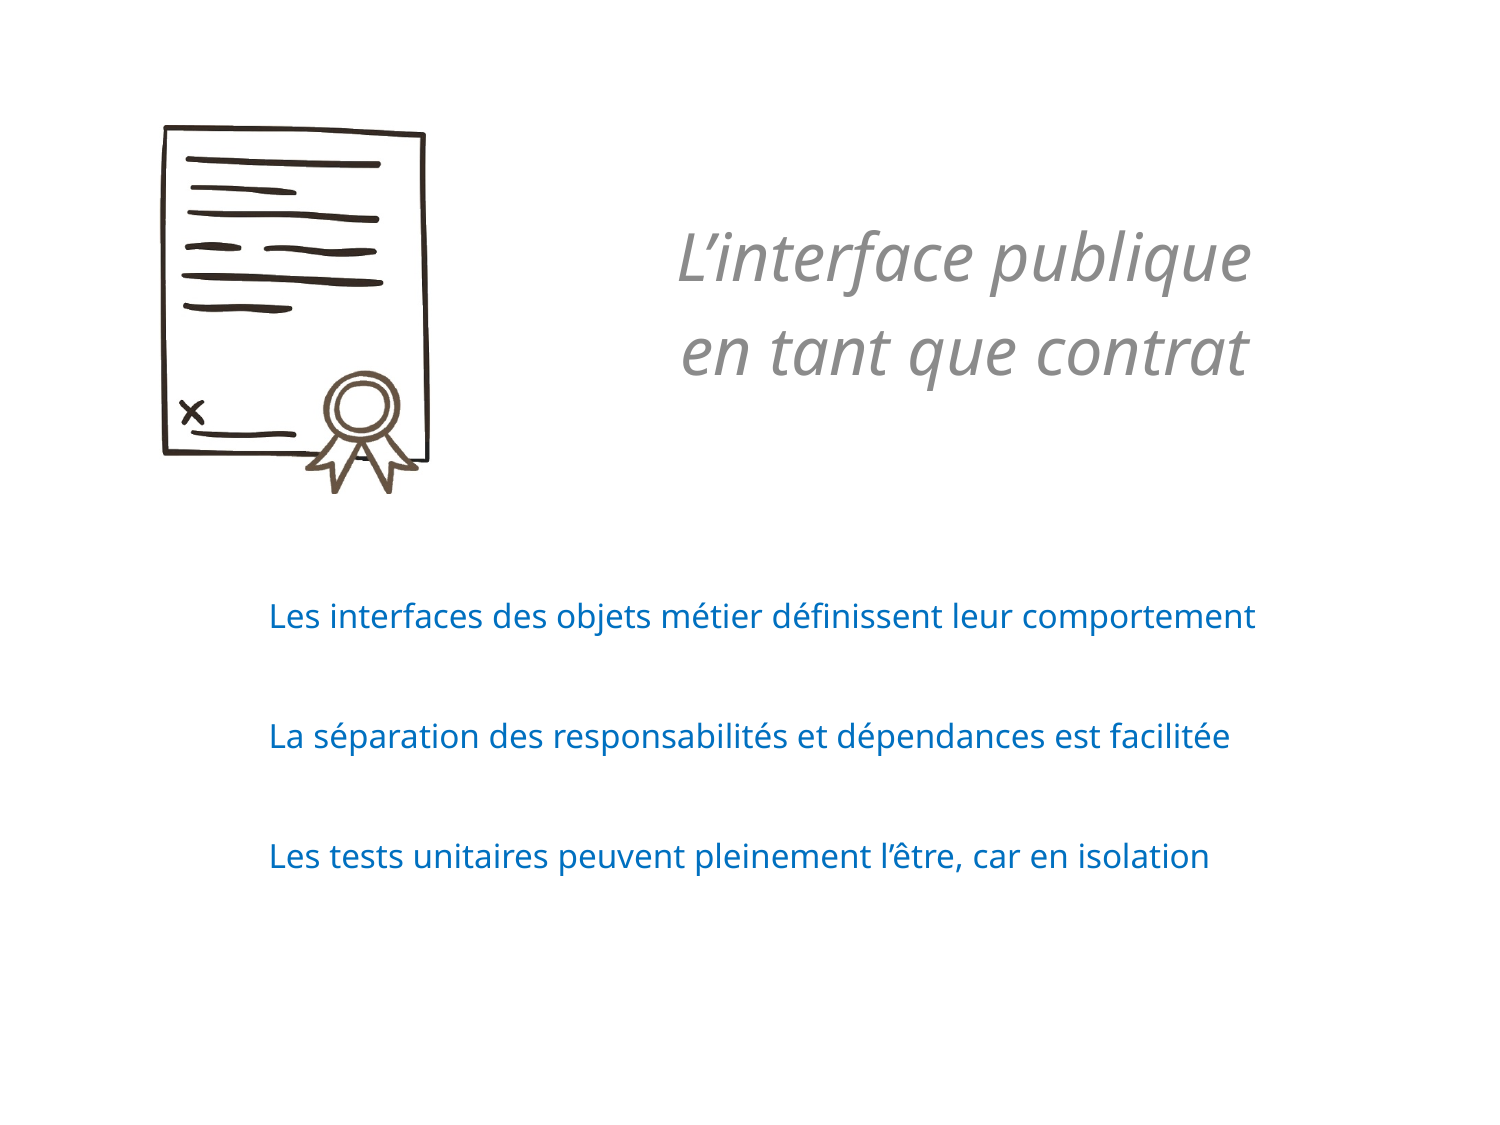

L’interface publique
en tant que contrat
Les interfaces des objets métier définissent leur comportement
La séparation des responsabilités et dépendances est facilitée
Les tests unitaires peuvent pleinement l’être, car en isolation